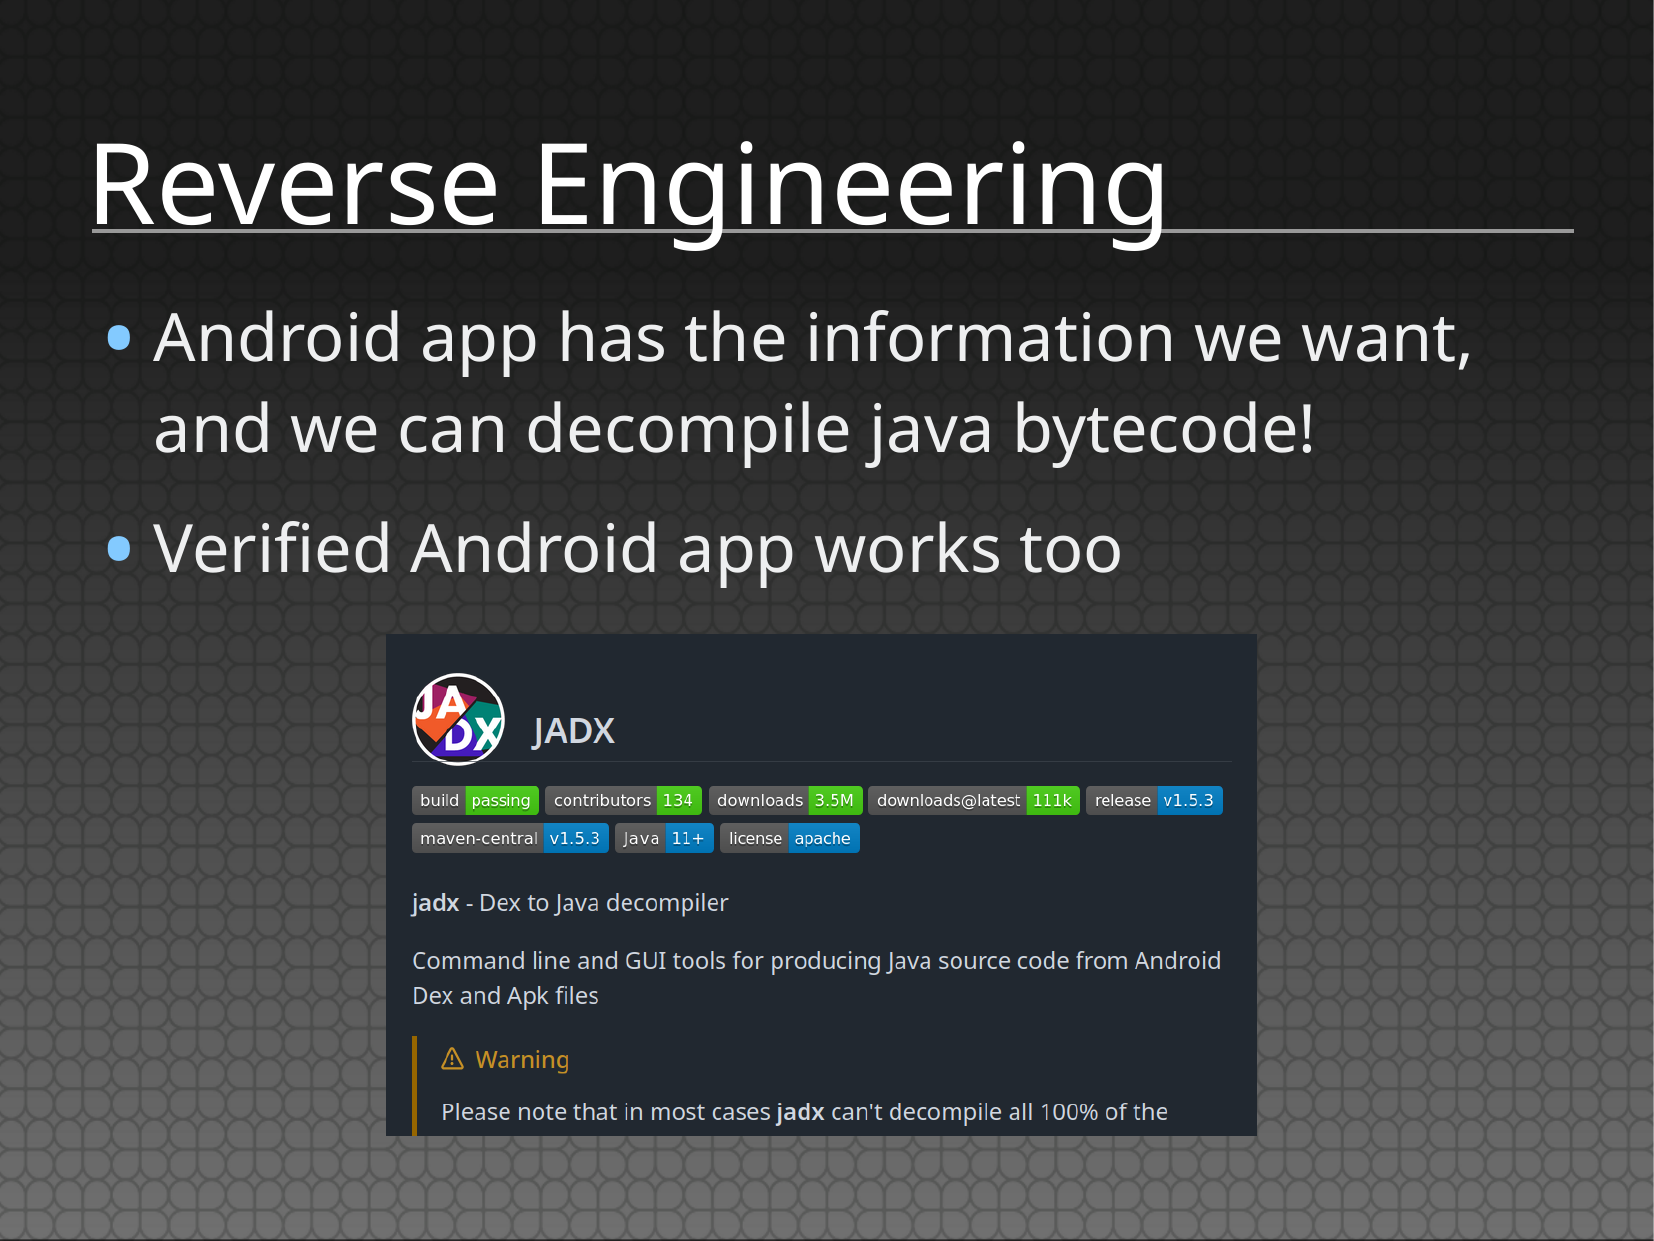

# Reverse Engineering
Android app has the information we want, and we can decompile java bytecode!
Verified Android app works too